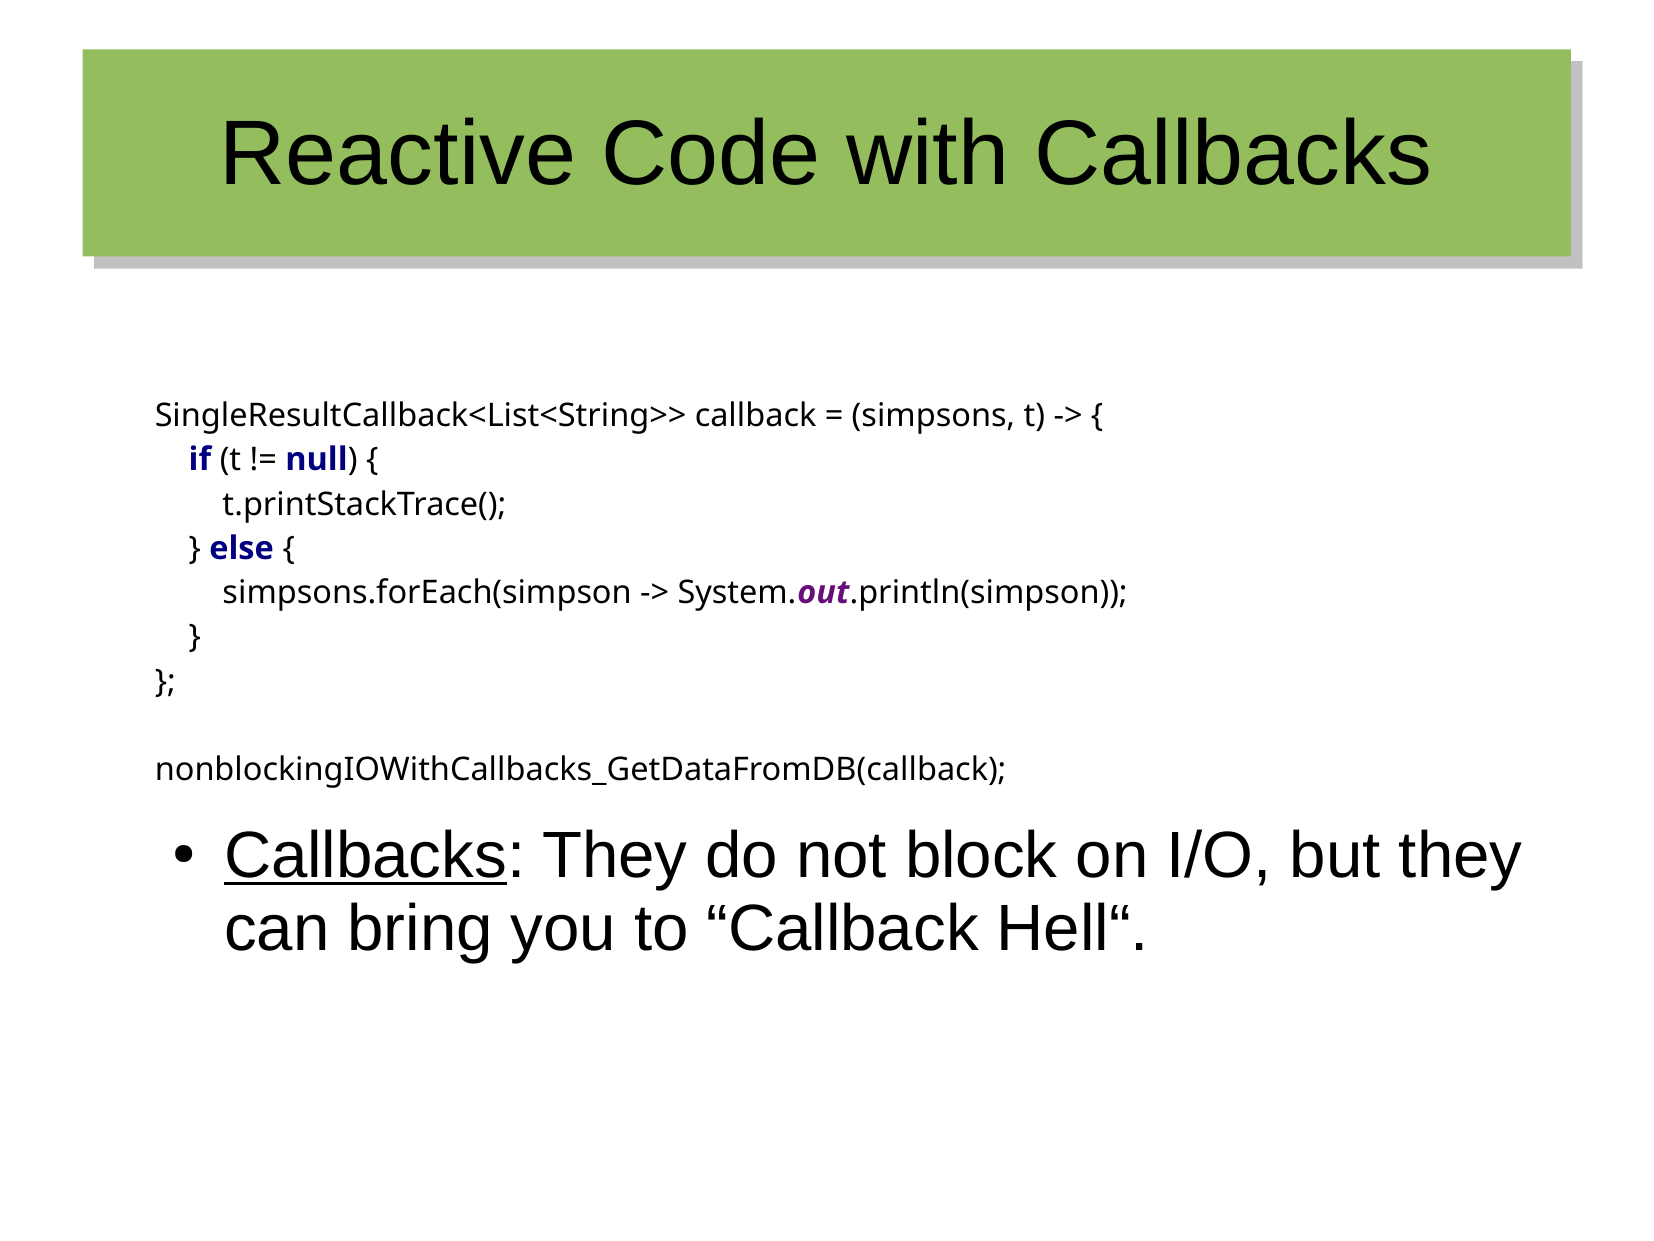

# Reactive Code with Callbacks
SingleResultCallback<List<String>> callback = (simpsons, t) -> {
 if (t != null) {
 t.printStackTrace();
 } else {
 simpsons.forEach(simpson -> System.out.println(simpson));
 }
};
nonblockingIOWithCallbacks_GetDataFromDB(callback);
Callbacks: They do not block on I/O, but they can bring you to “Callback Hell“.